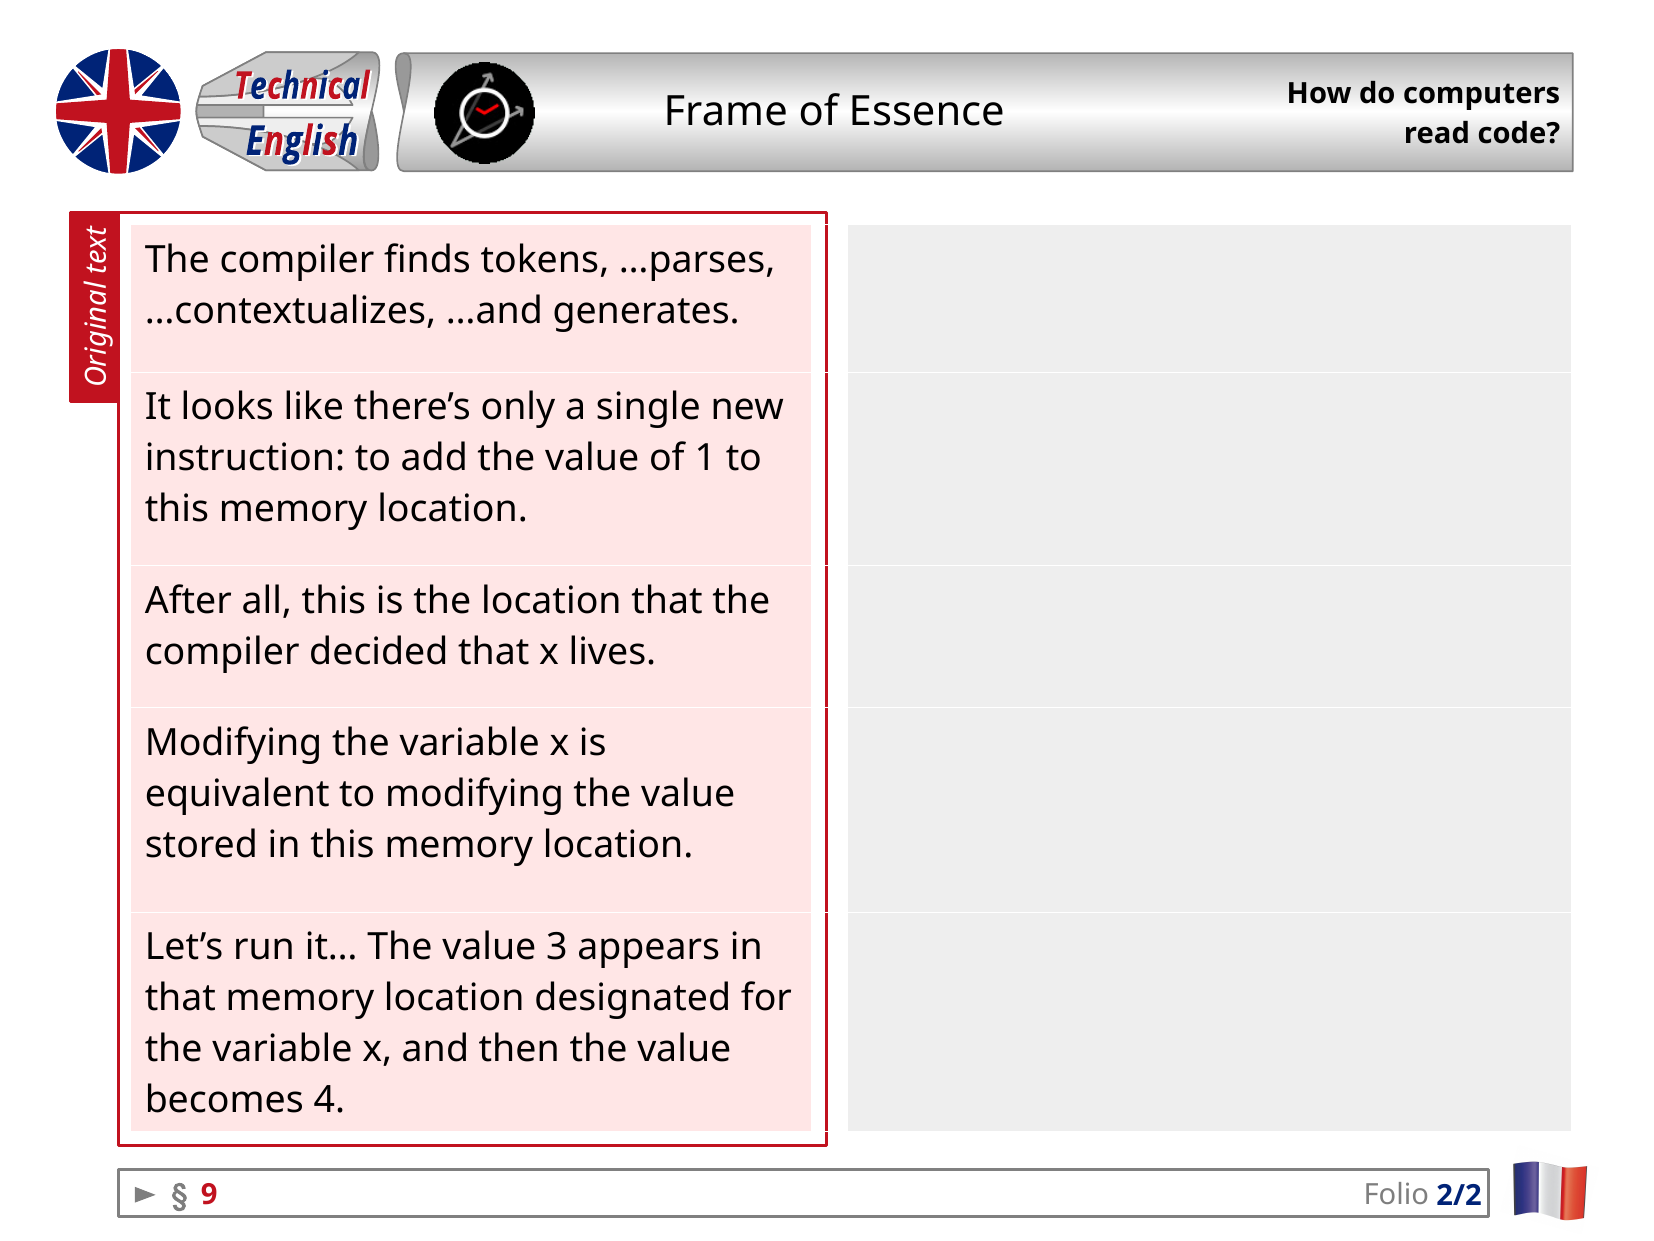

#
| The compiler finds tokens, …parses, …contextualizes, …and generates. | | |
| --- | --- | --- |
| It looks like there’s only a single new instruction: to add the value of 1 to this memory location. | | |
| After all, this is the location that the compiler decided that x lives. | | |
| Modifying the variable x is equivalent to modifying the value stored in this memory location. | | |
| Let’s run it… The value 3 appears in that memory location designated for the variable x, and then the value becomes 4. | | |
9
2/2